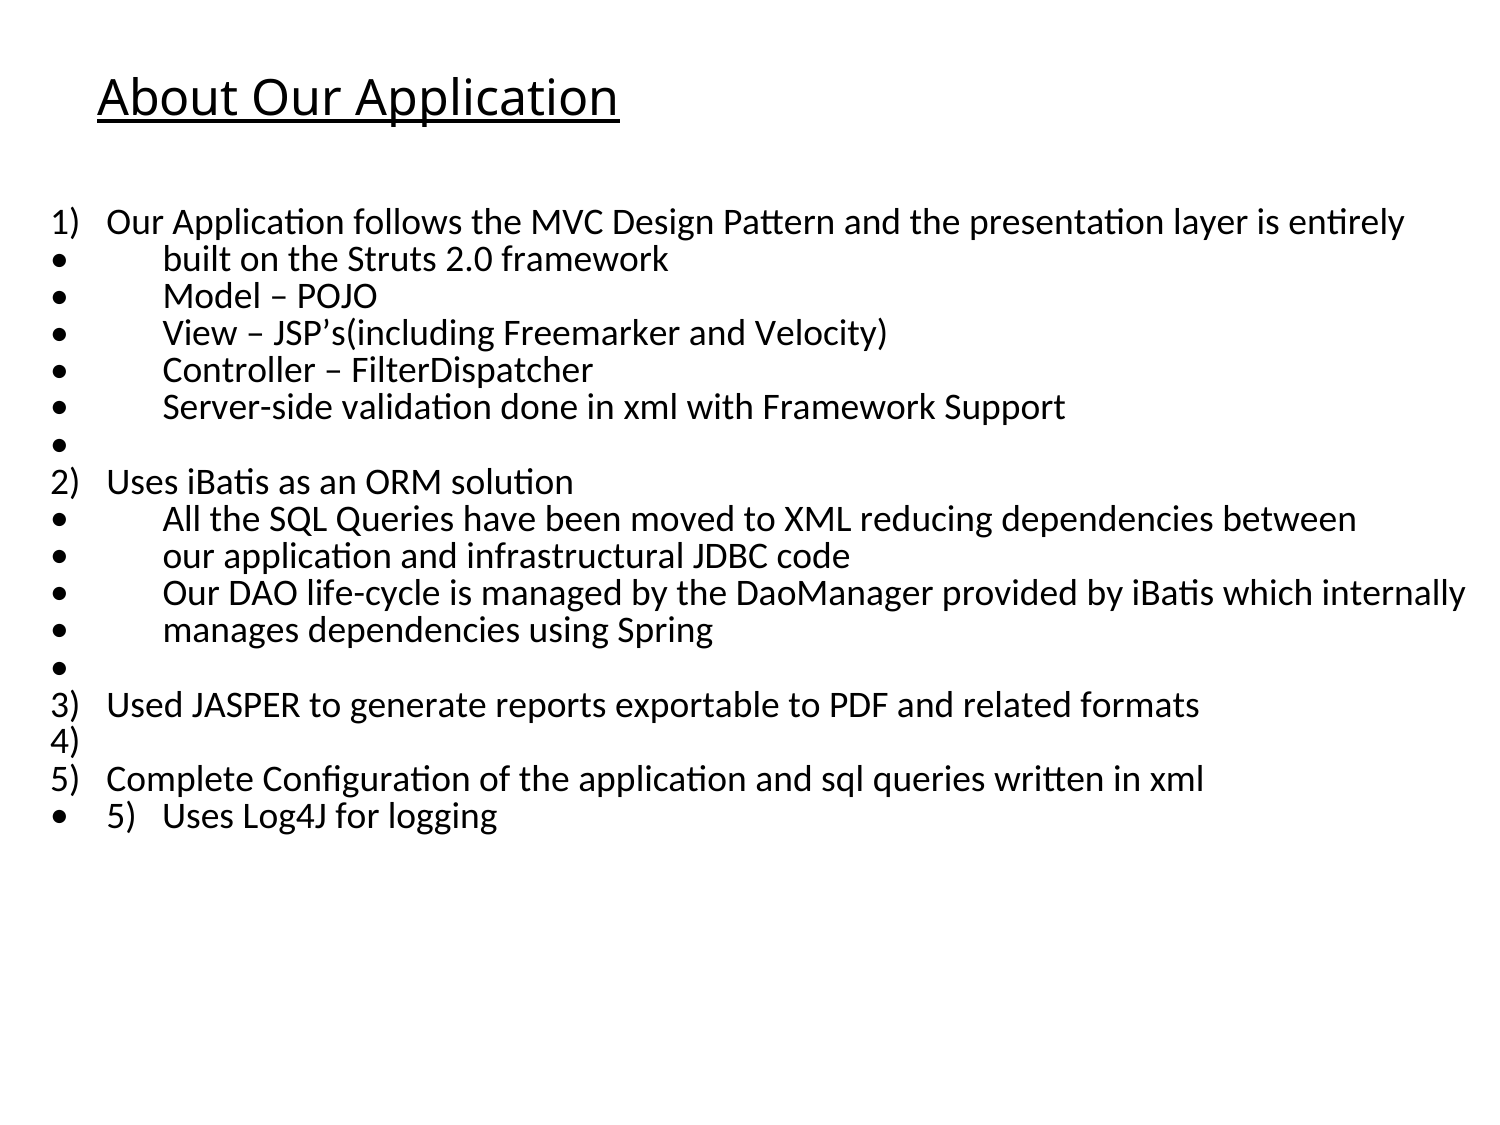

About Our Application
Our Application follows the MVC Design Pattern and the presentation layer is entirely
	built on the Struts 2.0 framework
	Model – POJO
	View – JSP’s(including Freemarker and Velocity)
	Controller – FilterDispatcher
	Server-side validation done in xml with Framework Support
Uses iBatis as an ORM solution
	All the SQL Queries have been moved to XML reducing dependencies between
	our application and infrastructural JDBC code
	Our DAO life-cycle is managed by the DaoManager provided by iBatis which internally
	manages dependencies using Spring
Used JASPER to generate reports exportable to PDF and related formats
Complete Configuration of the application and sql queries written in xml
5) Uses Log4J for logging